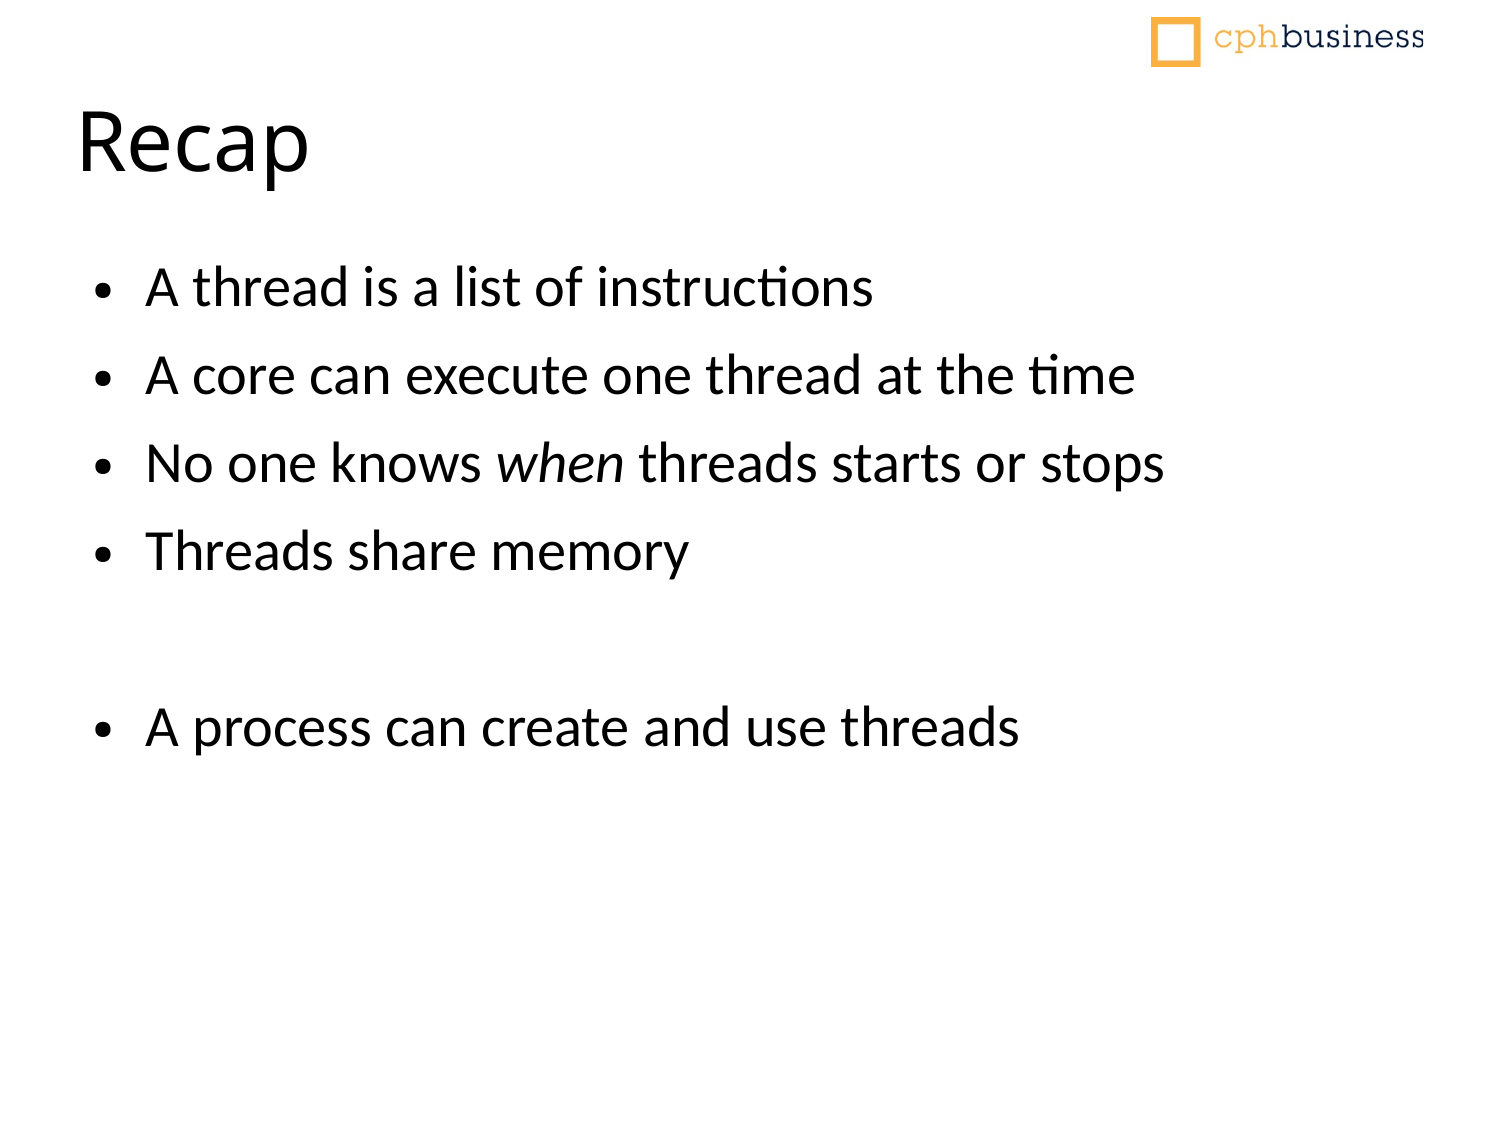

# Recap
A thread is a list of instructions
A core can execute one thread at the time
No one knows when threads starts or stops
Threads share memory
A process can create and use threads